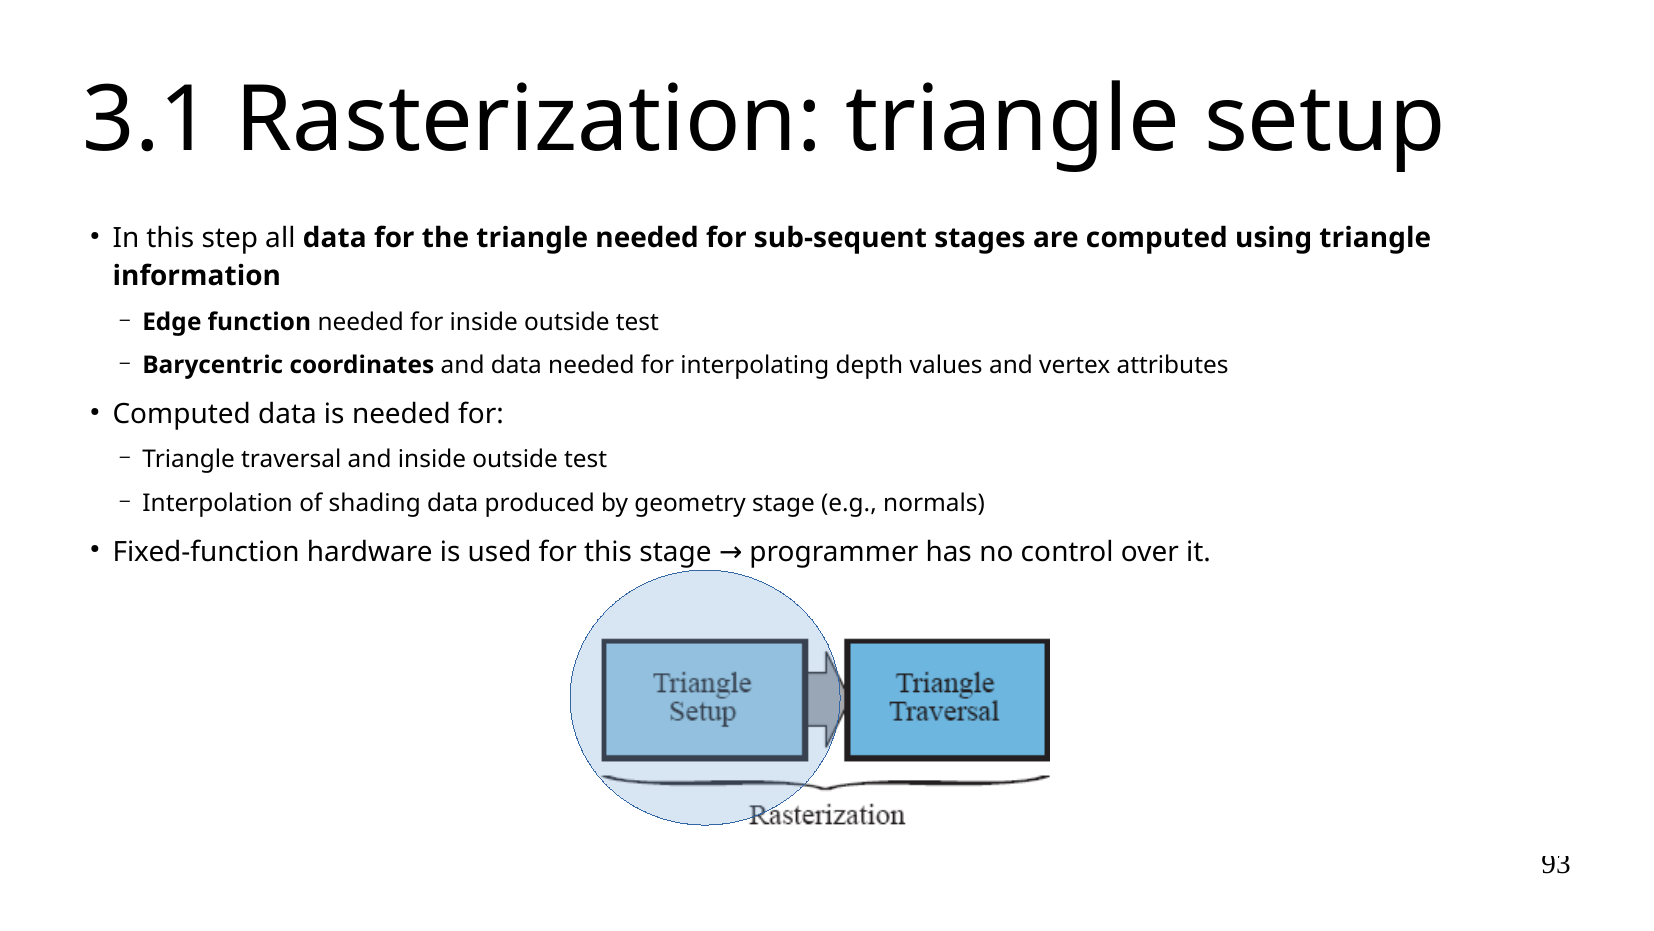

# 3.1 Rasterization: triangle setup
In this step all data for the triangle needed for sub-sequent stages are computed using triangle information
Edge function needed for inside outside test
Barycentric coordinates and data needed for interpolating depth values and vertex attributes
Computed data is needed for:
Triangle traversal and inside outside test
Interpolation of shading data produced by geometry stage (e.g., normals)
Fixed-function hardware is used for this stage → programmer has no control over it.
93